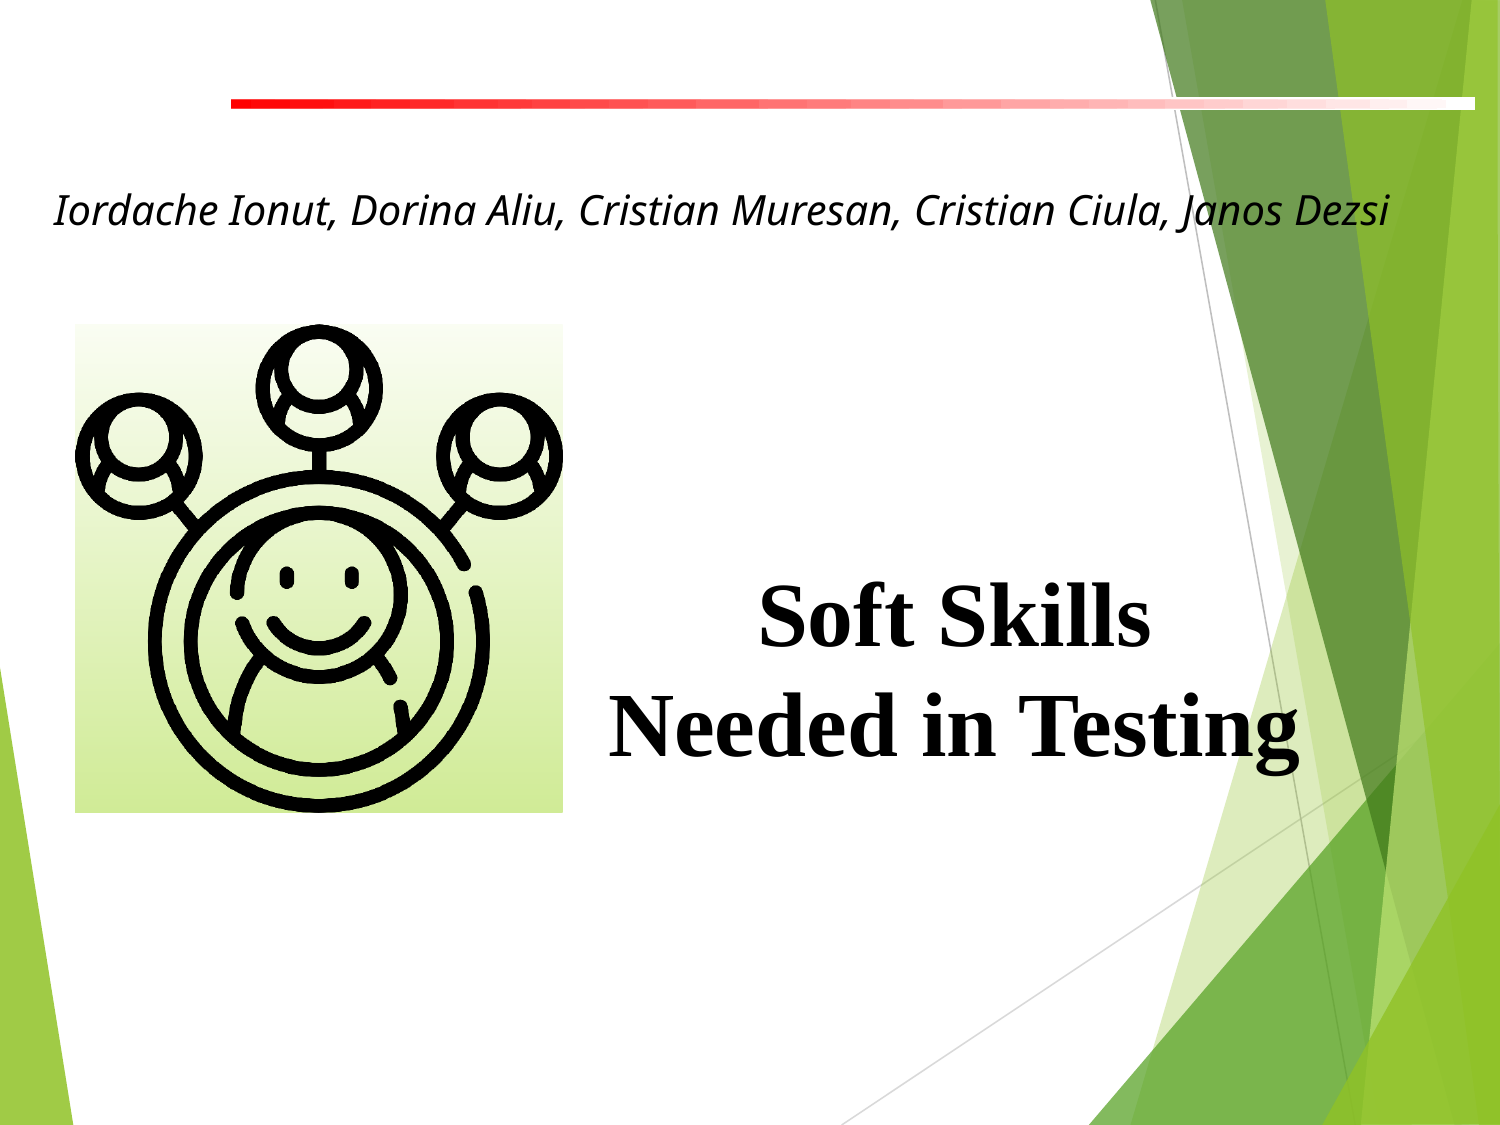

Iordache Ionut, Dorina Aliu, Cristian Muresan, Cristian Ciula, Janos Dezsi
Soft Skills
Needed in Testing